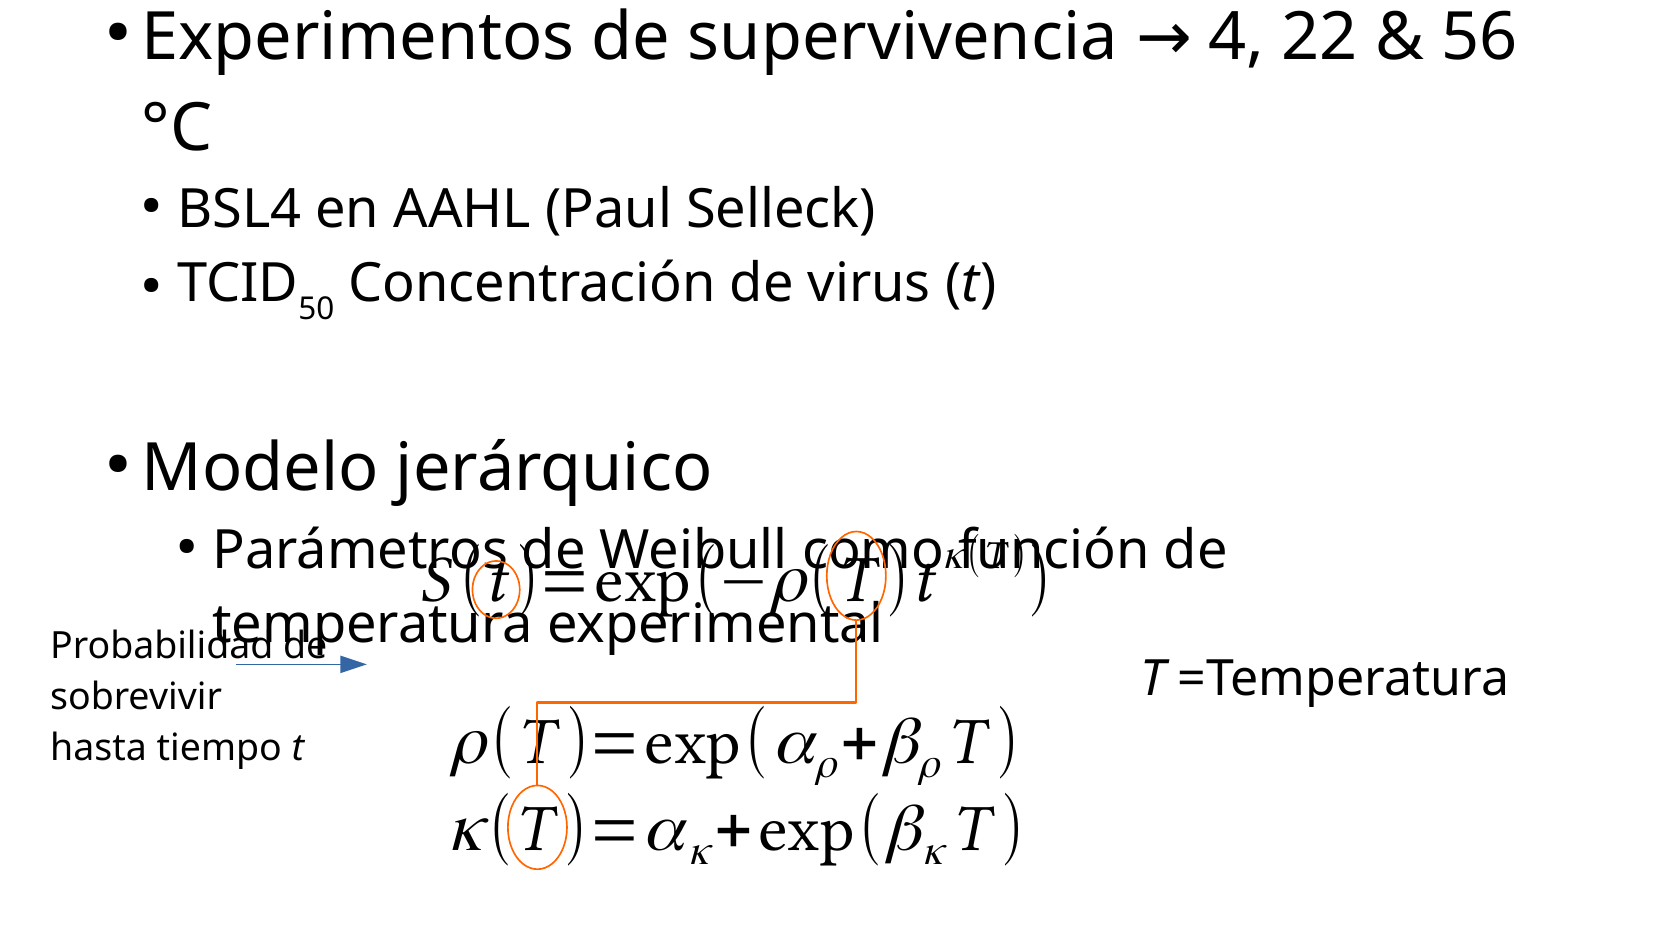

# Experimentos de supervivencia → 4, 22 & 56 °C
BSL4 en AAHL (Paul Selleck)
TCID50 Concentración de virus (t)
Modelo jerárquico
Parámetros de Weibull como función de temperatura experimental
Probabilidad de
sobrevivir
hasta tiempo t
T =Temperatura